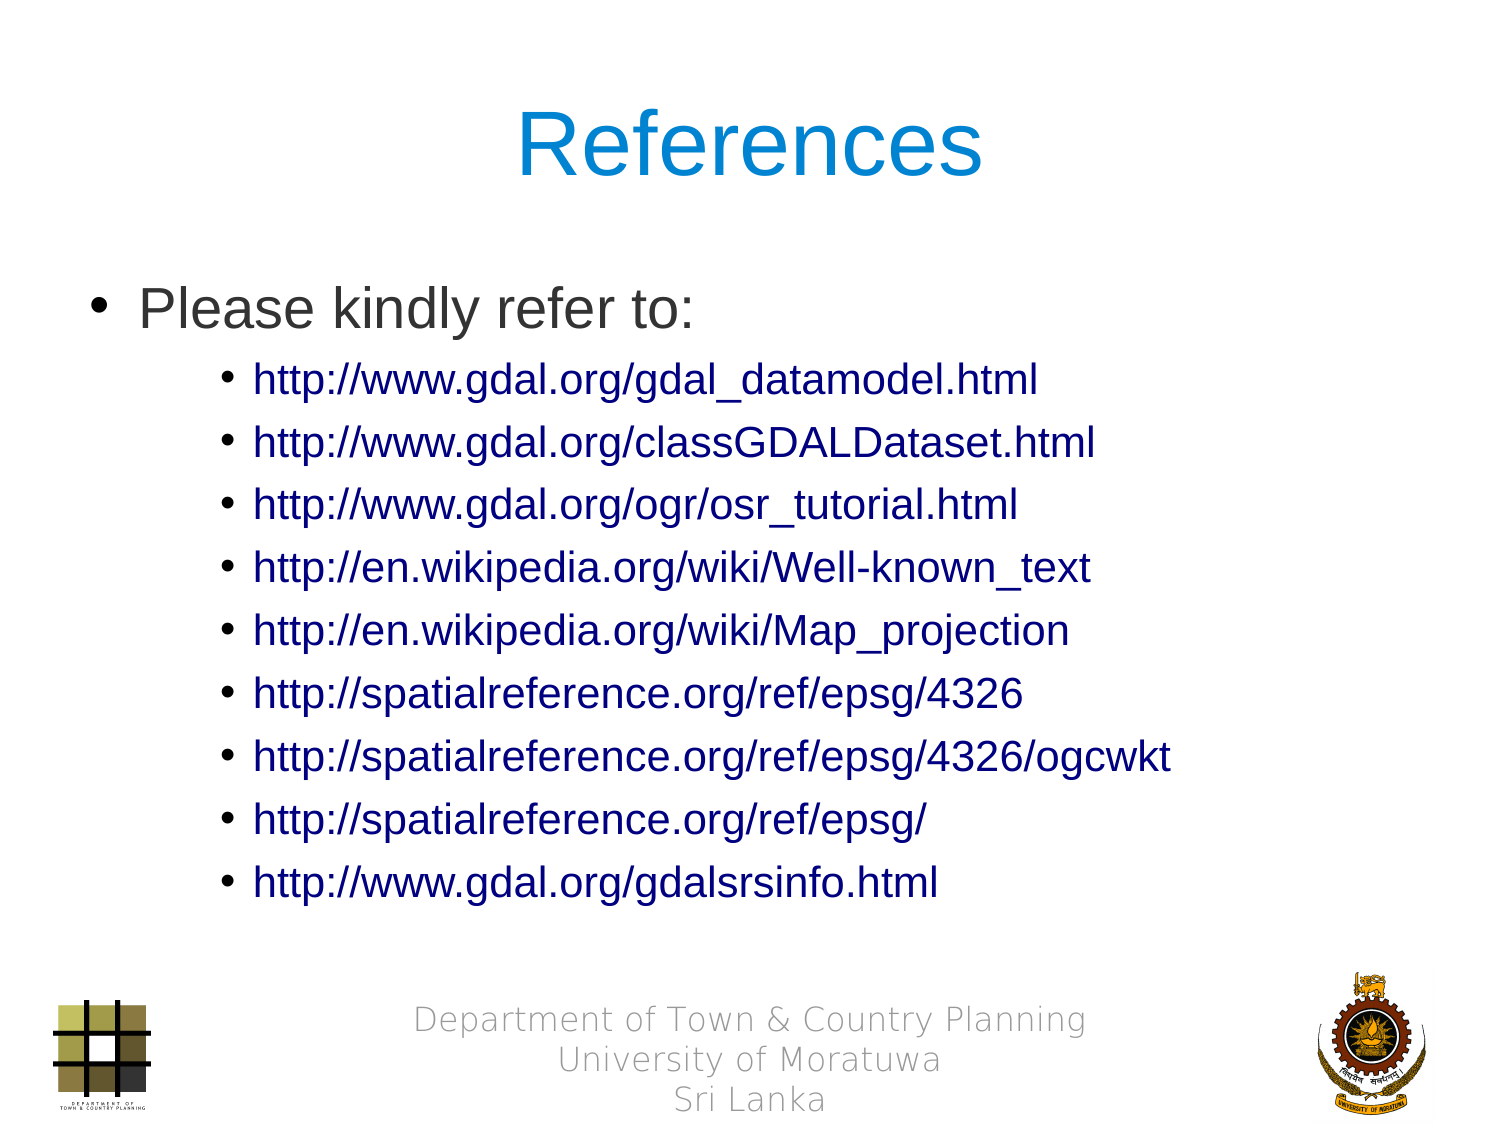

# References
Please kindly refer to:
http://www.gdal.org/gdal_datamodel.html
http://www.gdal.org/classGDALDataset.html
http://www.gdal.org/ogr/osr_tutorial.html
http://en.wikipedia.org/wiki/Well-known_text
http://en.wikipedia.org/wiki/Map_projection
http://spatialreference.org/ref/epsg/4326
http://spatialreference.org/ref/epsg/4326/ogcwkt
http://spatialreference.org/ref/epsg/
http://www.gdal.org/gdalsrsinfo.html